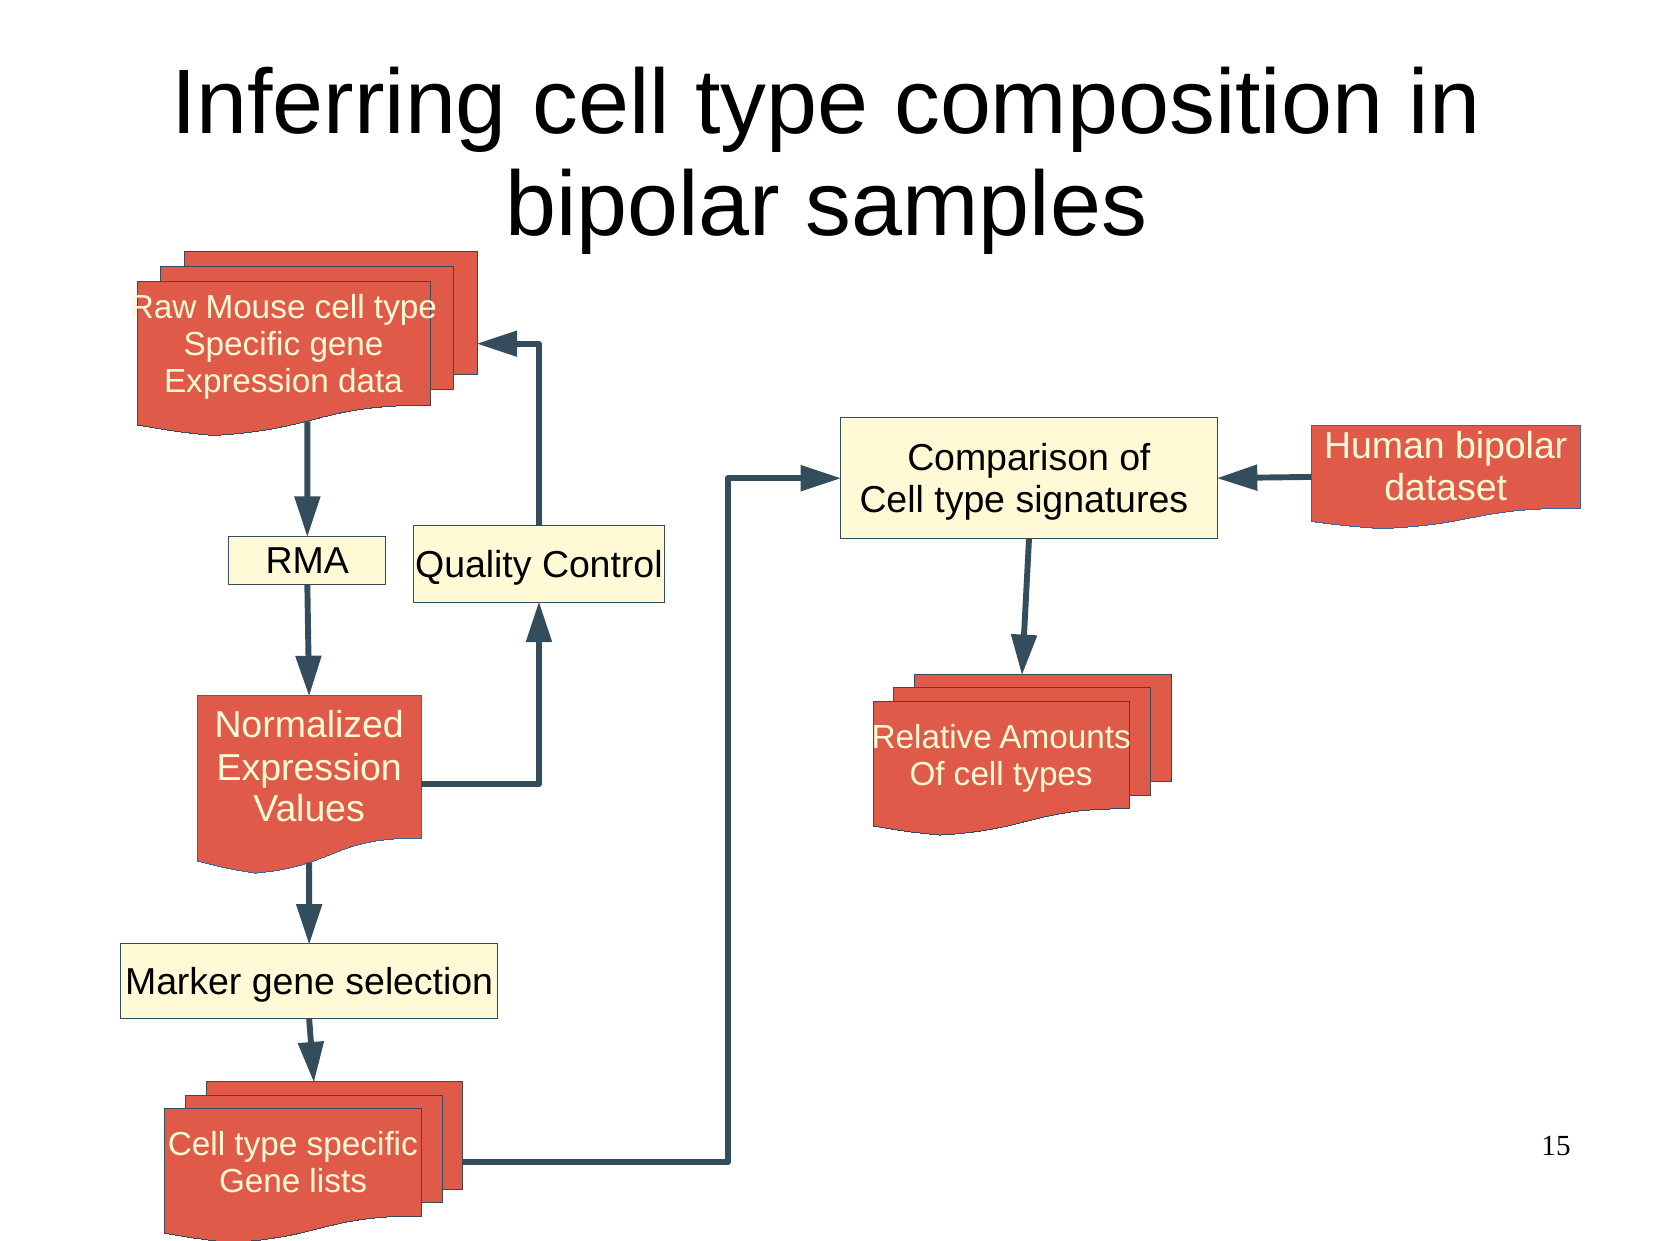

# Inferring cell type composition in bipolar samples
Raw Mouse cell type
Specific gene
Expression data
Comparison of
Cell type signatures
Human bipolar
dataset
Quality Control
RMA
Relative Amounts
Of cell types
Normalized
Expression
Values
Marker gene selection
Cell type specific
Gene lists
15